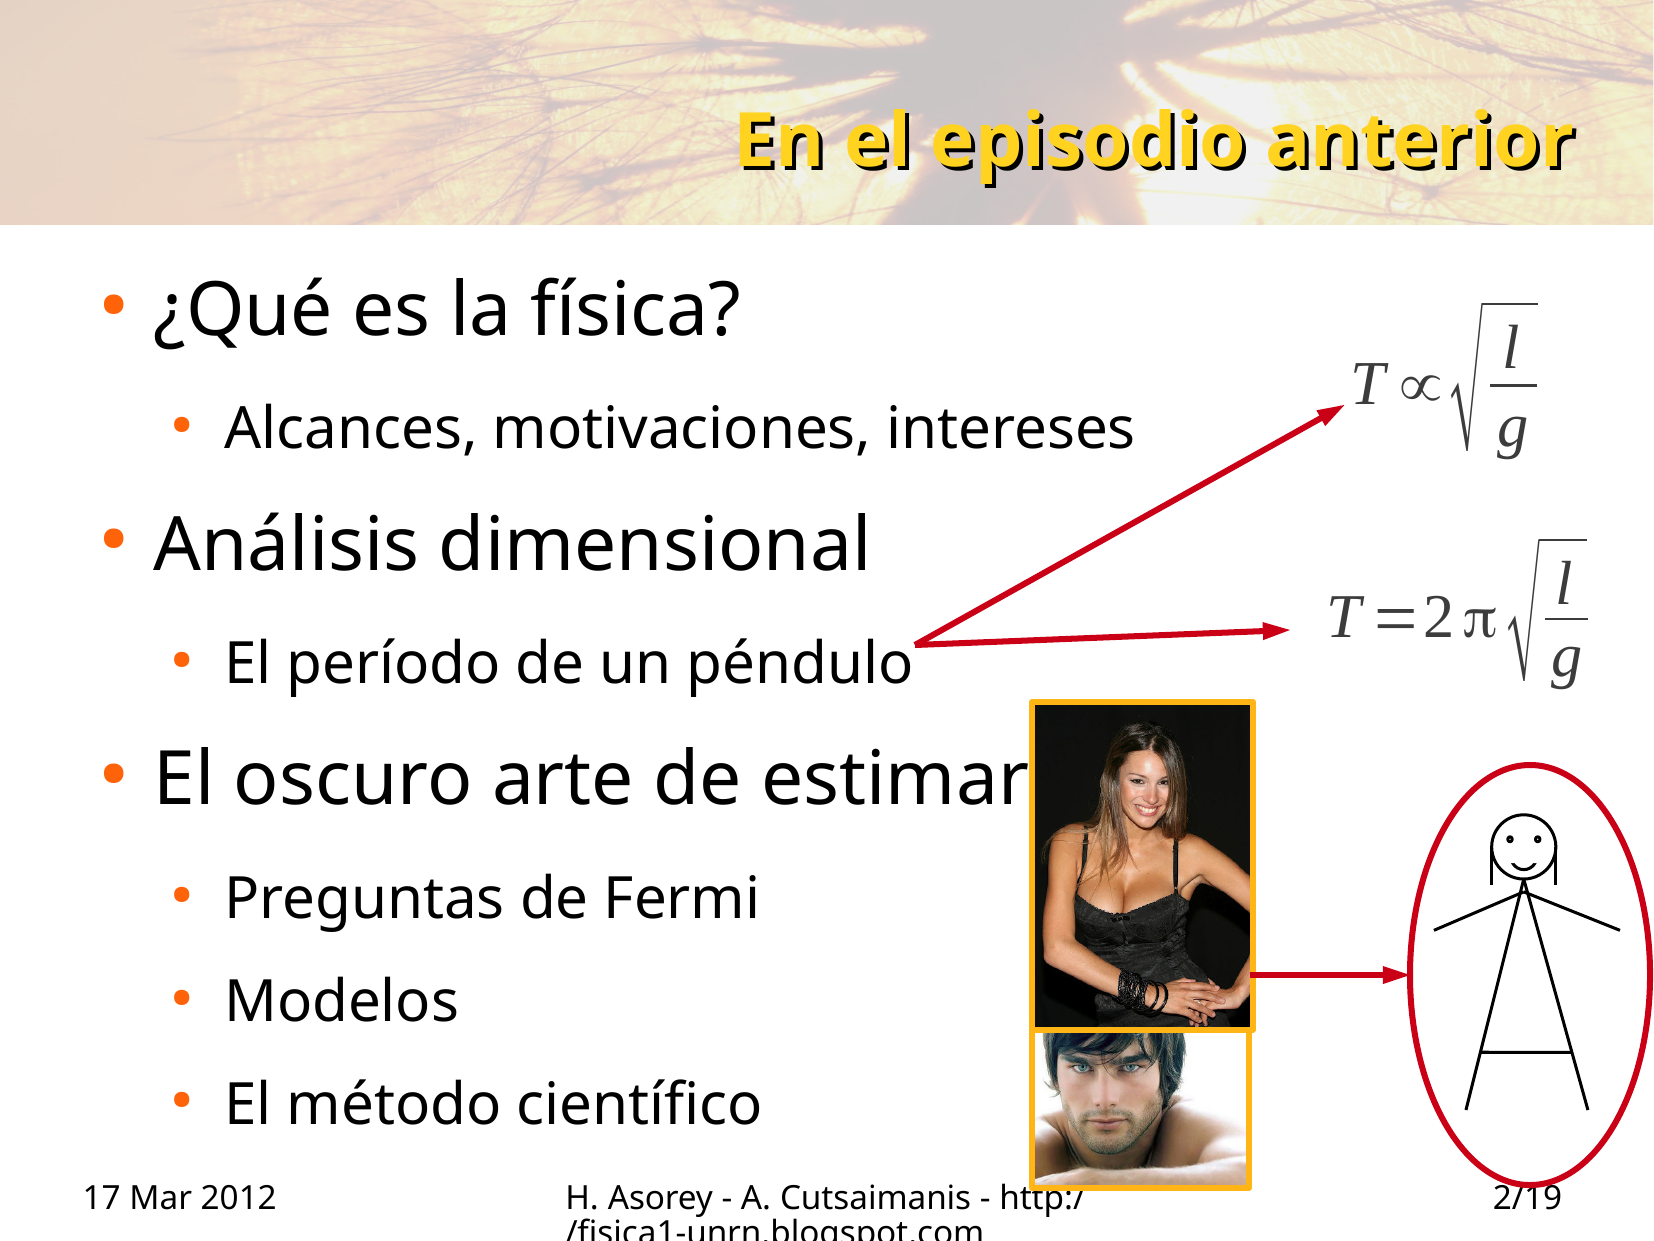

# En el episodio anterior
¿Qué es la física?
Alcances, motivaciones, intereses
Análisis dimensional
El período de un péndulo
El oscuro arte de estimar
Preguntas de Fermi
Modelos
El método científico
17 Mar 2012
H. Asorey - A. Cutsaimanis - http://fisica1-unrn.blogspot.com
2